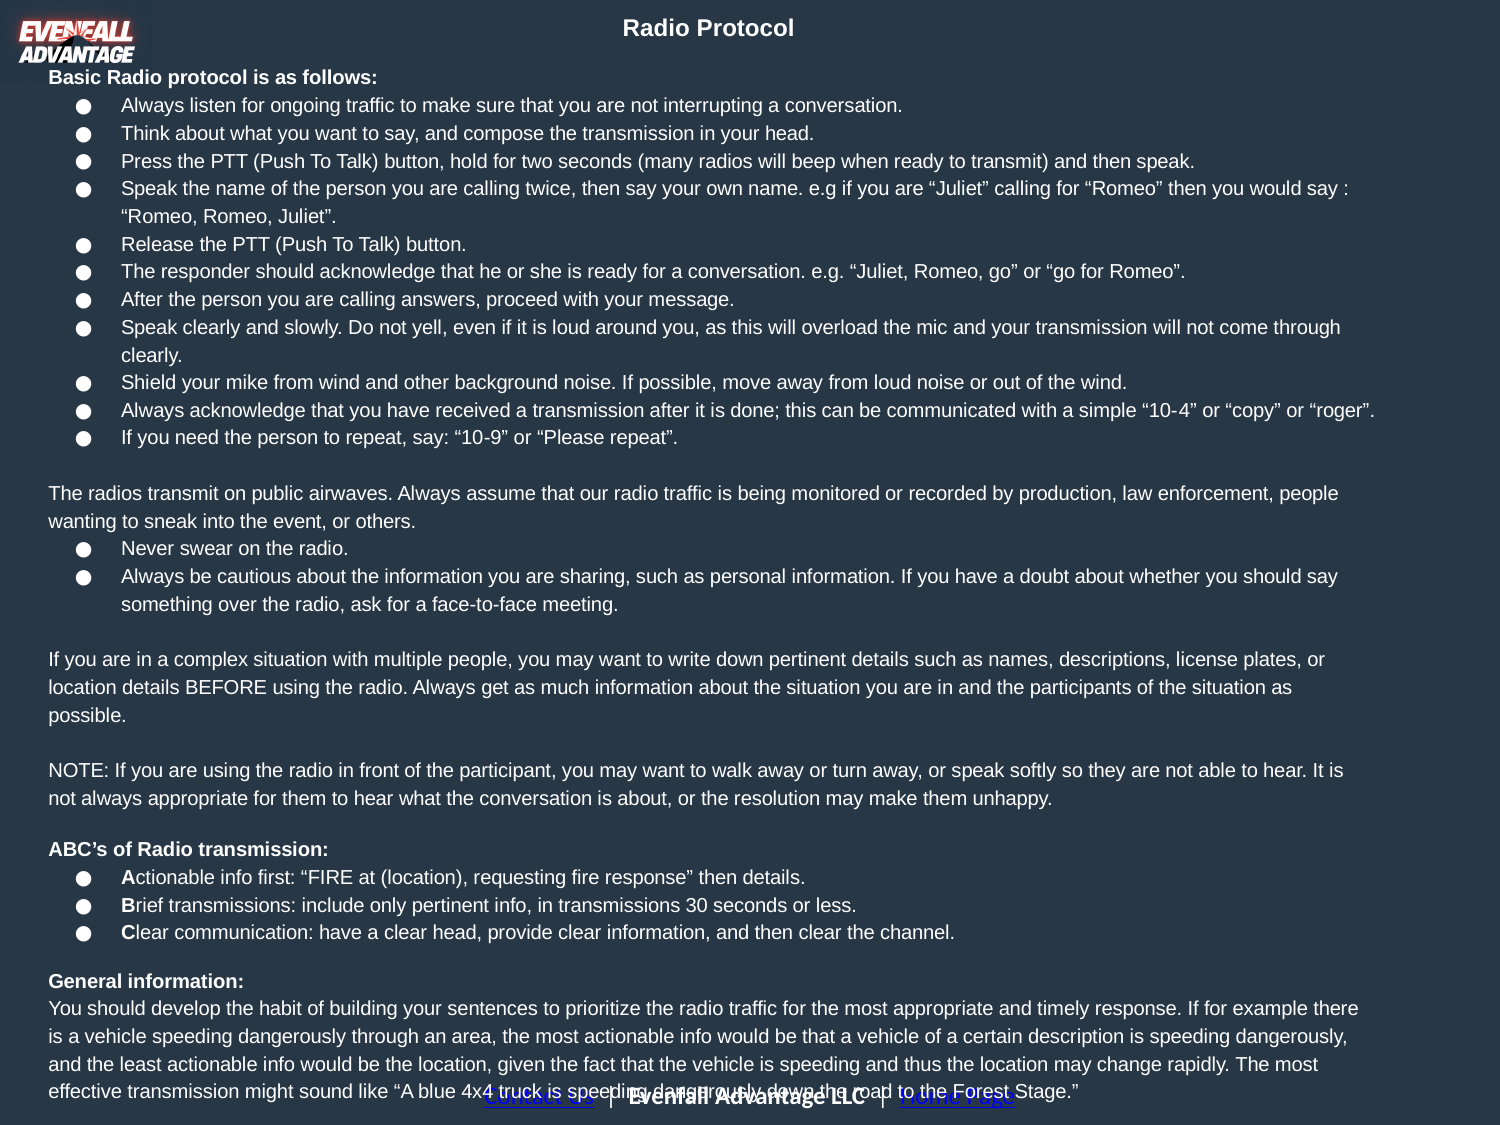

# Radio Protocol
Basic Radio protocol is as follows:
Always listen for ongoing traffic to make sure that you are not interrupting a conversation.
Think about what you want to say, and compose the transmission in your head.
Press the PTT (Push To Talk) button, hold for two seconds (many radios will beep when ready to transmit) and then speak.
Speak the name of the person you are calling twice, then say your own name. e.g if you are “Juliet” calling for “Romeo” then you would say : “Romeo, Romeo, Juliet”.
Release the PTT (Push To Talk) button.
The responder should acknowledge that he or she is ready for a conversation. e.g. “Juliet, Romeo, go” or “go for Romeo”.
After the person you are calling answers, proceed with your message.
Speak clearly and slowly. Do not yell, even if it is loud around you, as this will overload the mic and your transmission will not come through clearly.
Shield your mike from wind and other background noise. If possible, move away from loud noise or out of the wind.
Always acknowledge that you have received a transmission after it is done; this can be communicated with a simple “10-­4” or “copy” or “roger”.
If you need the person to repeat, say: “10­-9” or “Please repeat”.
The radios transmit on public airwaves. Always assume that our radio traffic is being monitored or recorded by production, law enforcement, people wanting to sneak into the event, or others.
Never swear on the radio.
Always be cautious about the information you are sharing, such as personal information. If you have a doubt about whether you should say something over the radio, ask for a face-to-face meeting.
If you are in a complex situation with multiple people, you may want to write down pertinent details such as names, descriptions, license plates, or location details BEFORE using the radio. Always get as much information about the situation you are in and the participants of the situation as possible.
NOTE: If you are using the radio in front of the participant, you may want to walk away or turn away, or speak softly so they are not able to hear. It is not always appropriate for them to hear what the conversation is about, or the resolution may make them unhappy.
ABC’s of Radio transmission:
Actionable info first: “FIRE at (location), requesting fire response” then details.
Brief transmissions: include only pertinent info, in transmissions 30 seconds or less.
Clear communication: have a clear head, provide clear information, and then clear the channel.
General information:
You should develop the habit of building your sentences to prioritize the radio traffic for the most appropriate and timely response. If for example there is a vehicle speeding dangerously through an area, the most actionable info would be that a vehicle of a certain description is speeding dangerously, and the least actionable info would be the location, given the fact that the vehicle is speeding and thus the location may change rapidly. The most effective transmission might sound like “A blue 4x4 truck is speeding dangerously down the road to the Forest Stage.”
If you notice that the radio channel has been silent for a while, check your volume, channel, and battery to make sure you are still on comm. You should remain on comm for every moment you are on shift, unless you inform the Shift Lead that you will be temporarily off comm.